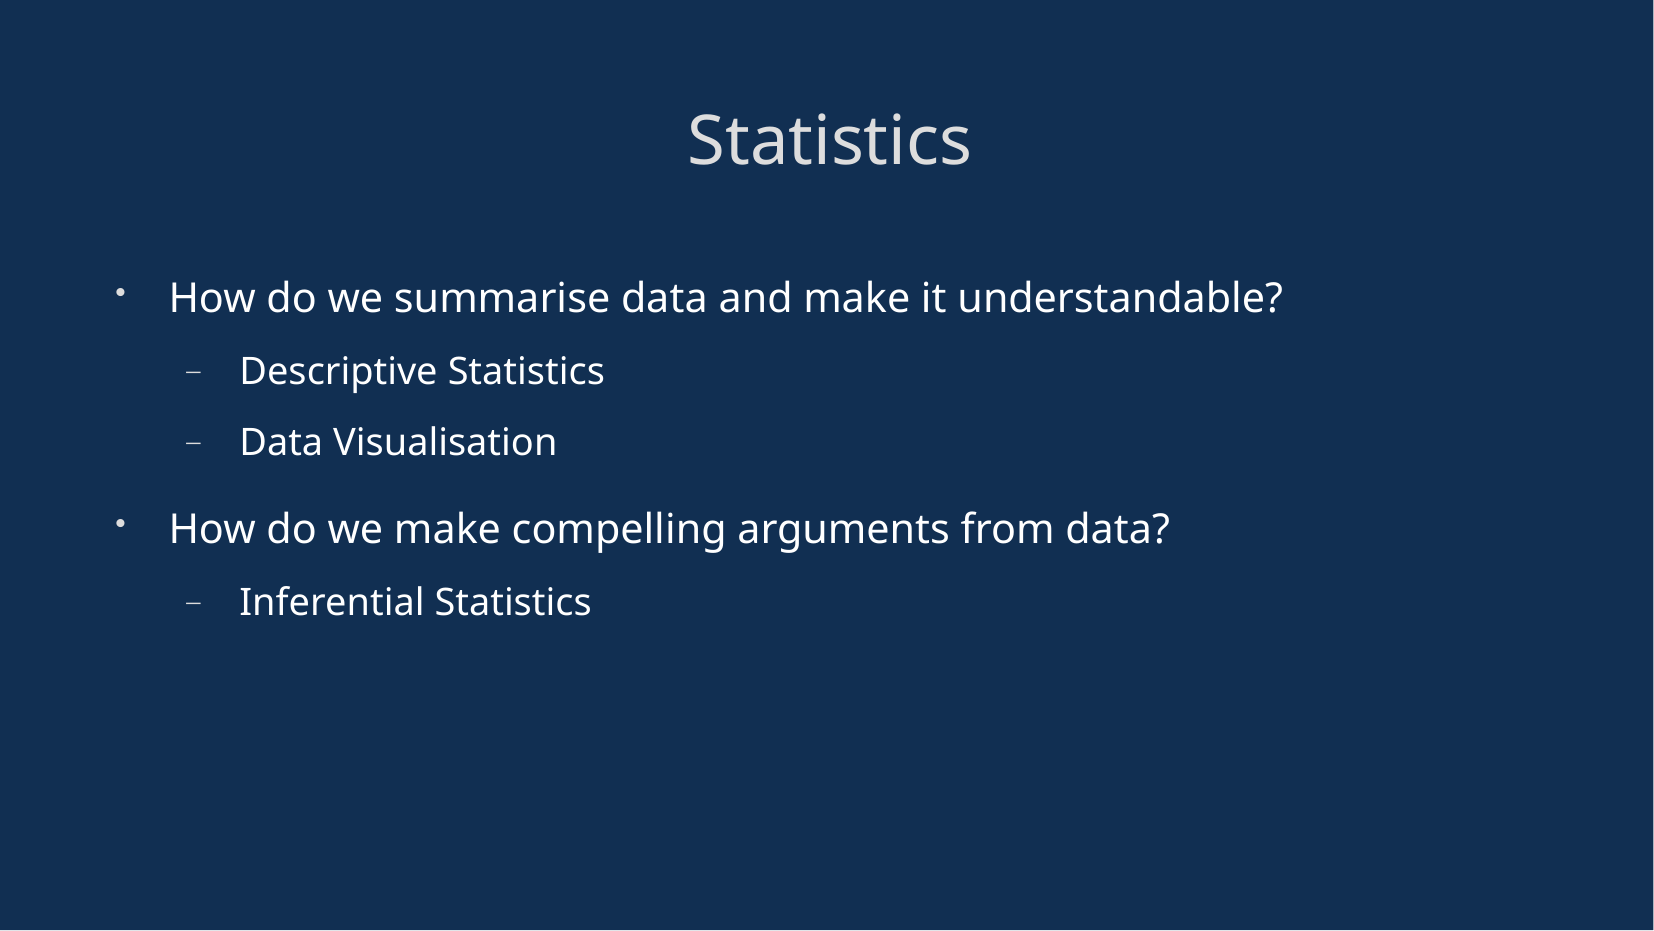

# Statistics
How do we summarise data and make it understandable?
Descriptive Statistics
Data Visualisation
How do we make compelling arguments from data?
Inferential Statistics